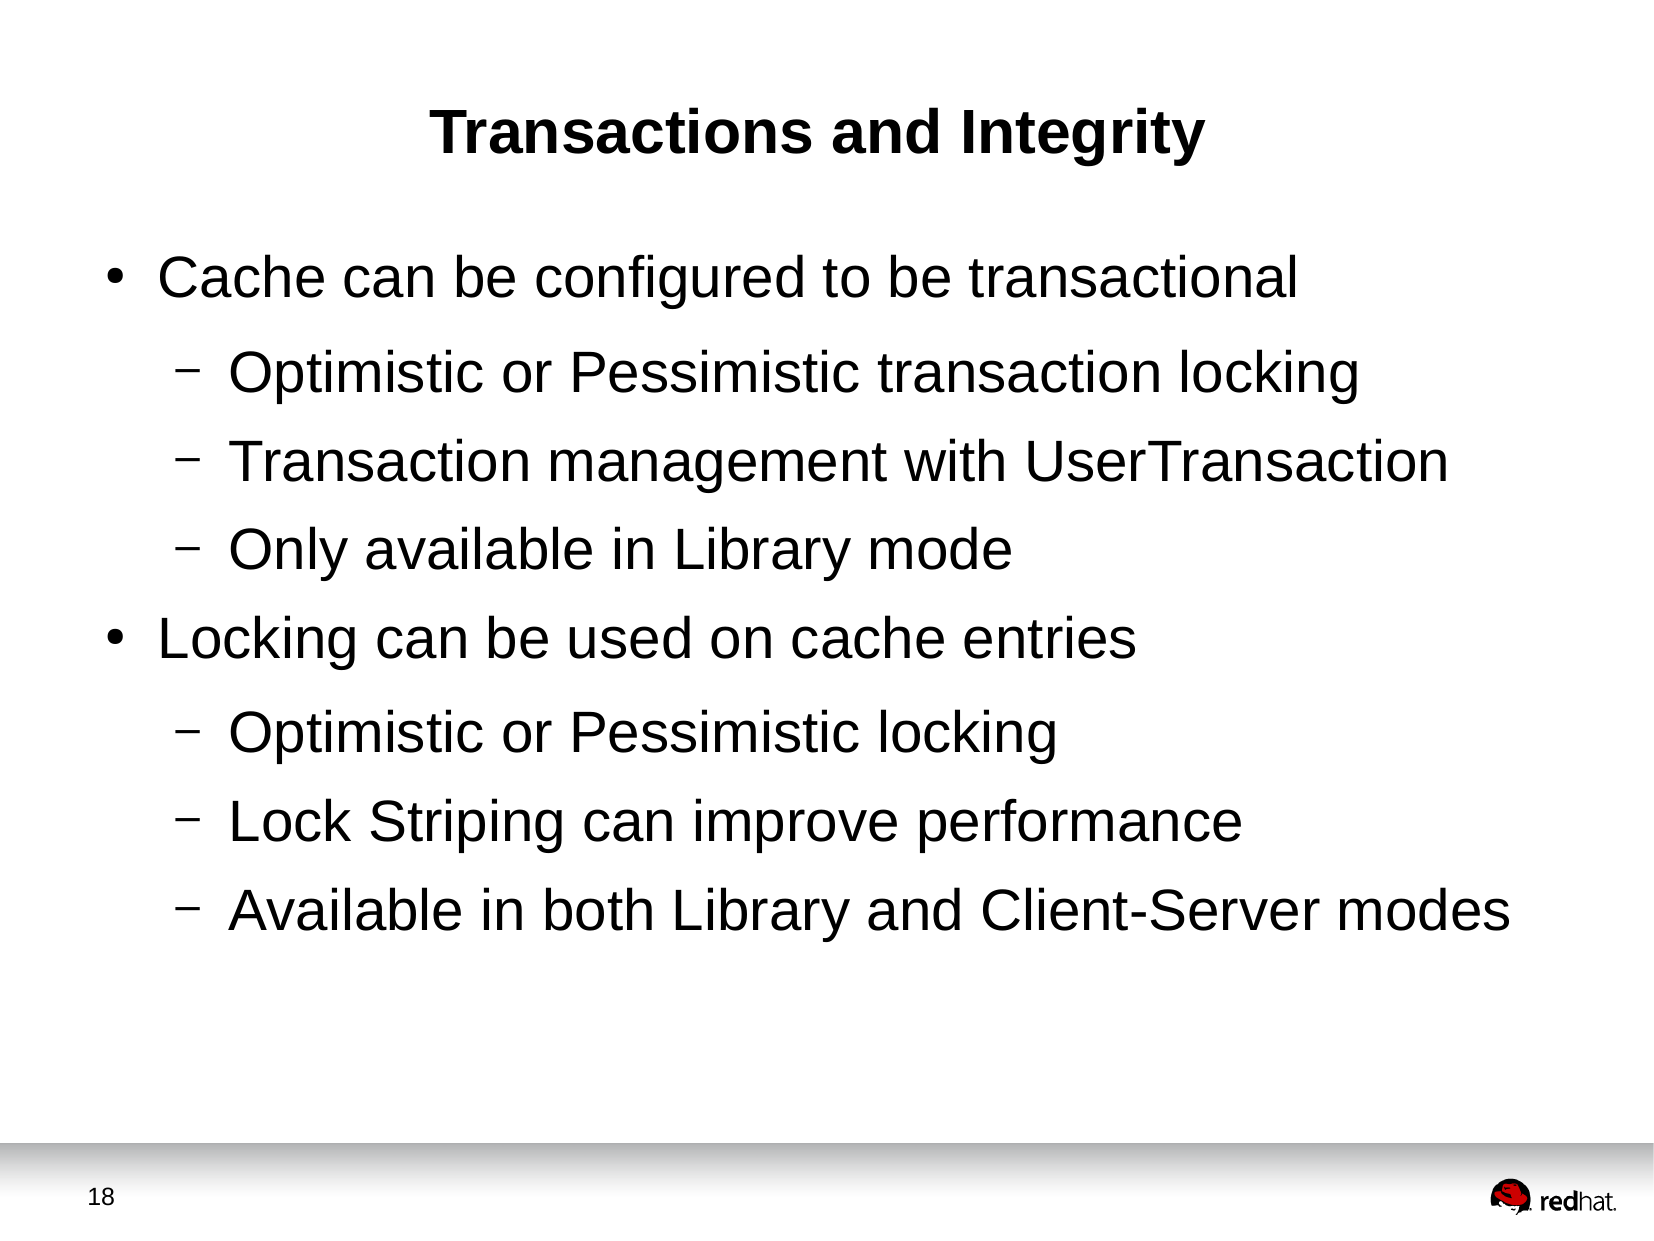

# Transactions and Integrity
Cache can be configured to be transactional
Optimistic or Pessimistic transaction locking
Transaction management with UserTransaction
Only available in Library mode
Locking can be used on cache entries
Optimistic or Pessimistic locking
Lock Striping can improve performance
Available in both Library and Client-Server modes